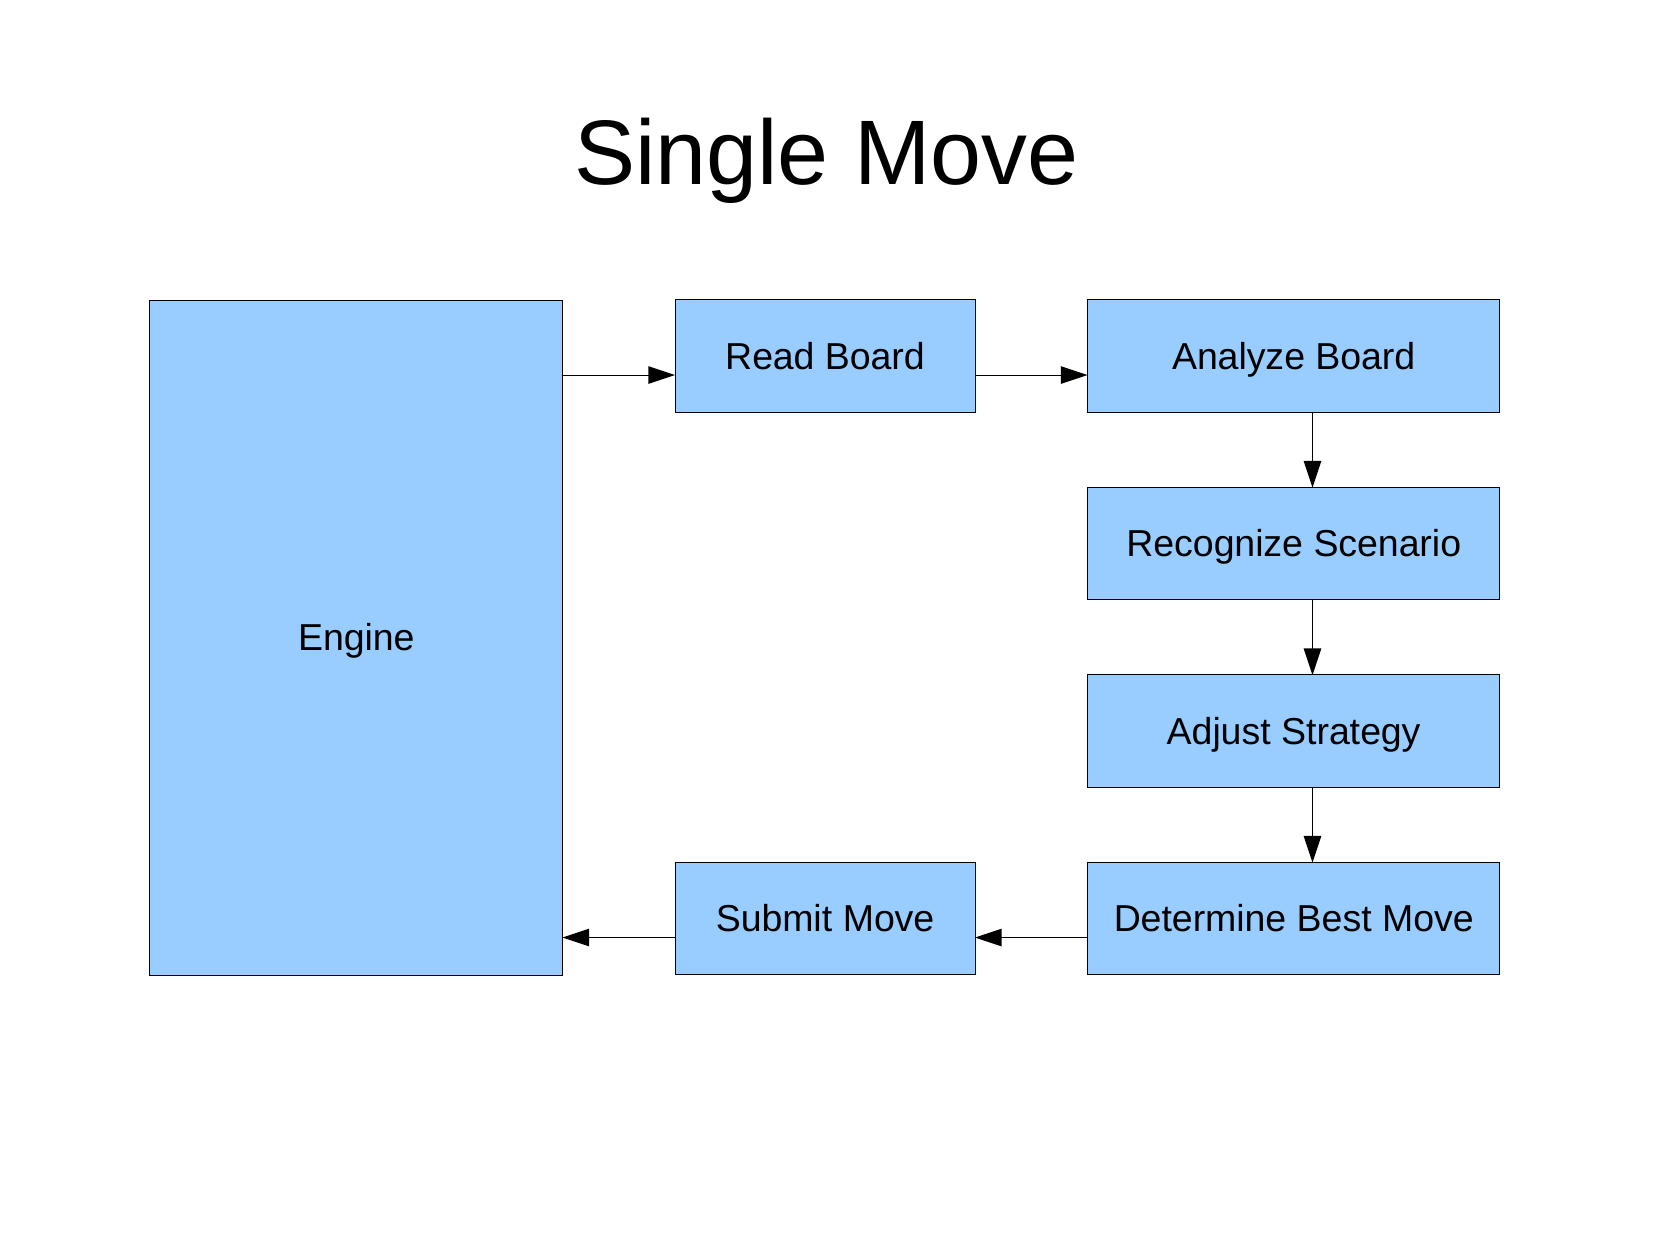

# Single Move
Engine
Read Board
Analyze Board
Recognize Scenario
Adjust Strategy
Submit Move
Determine Best Move